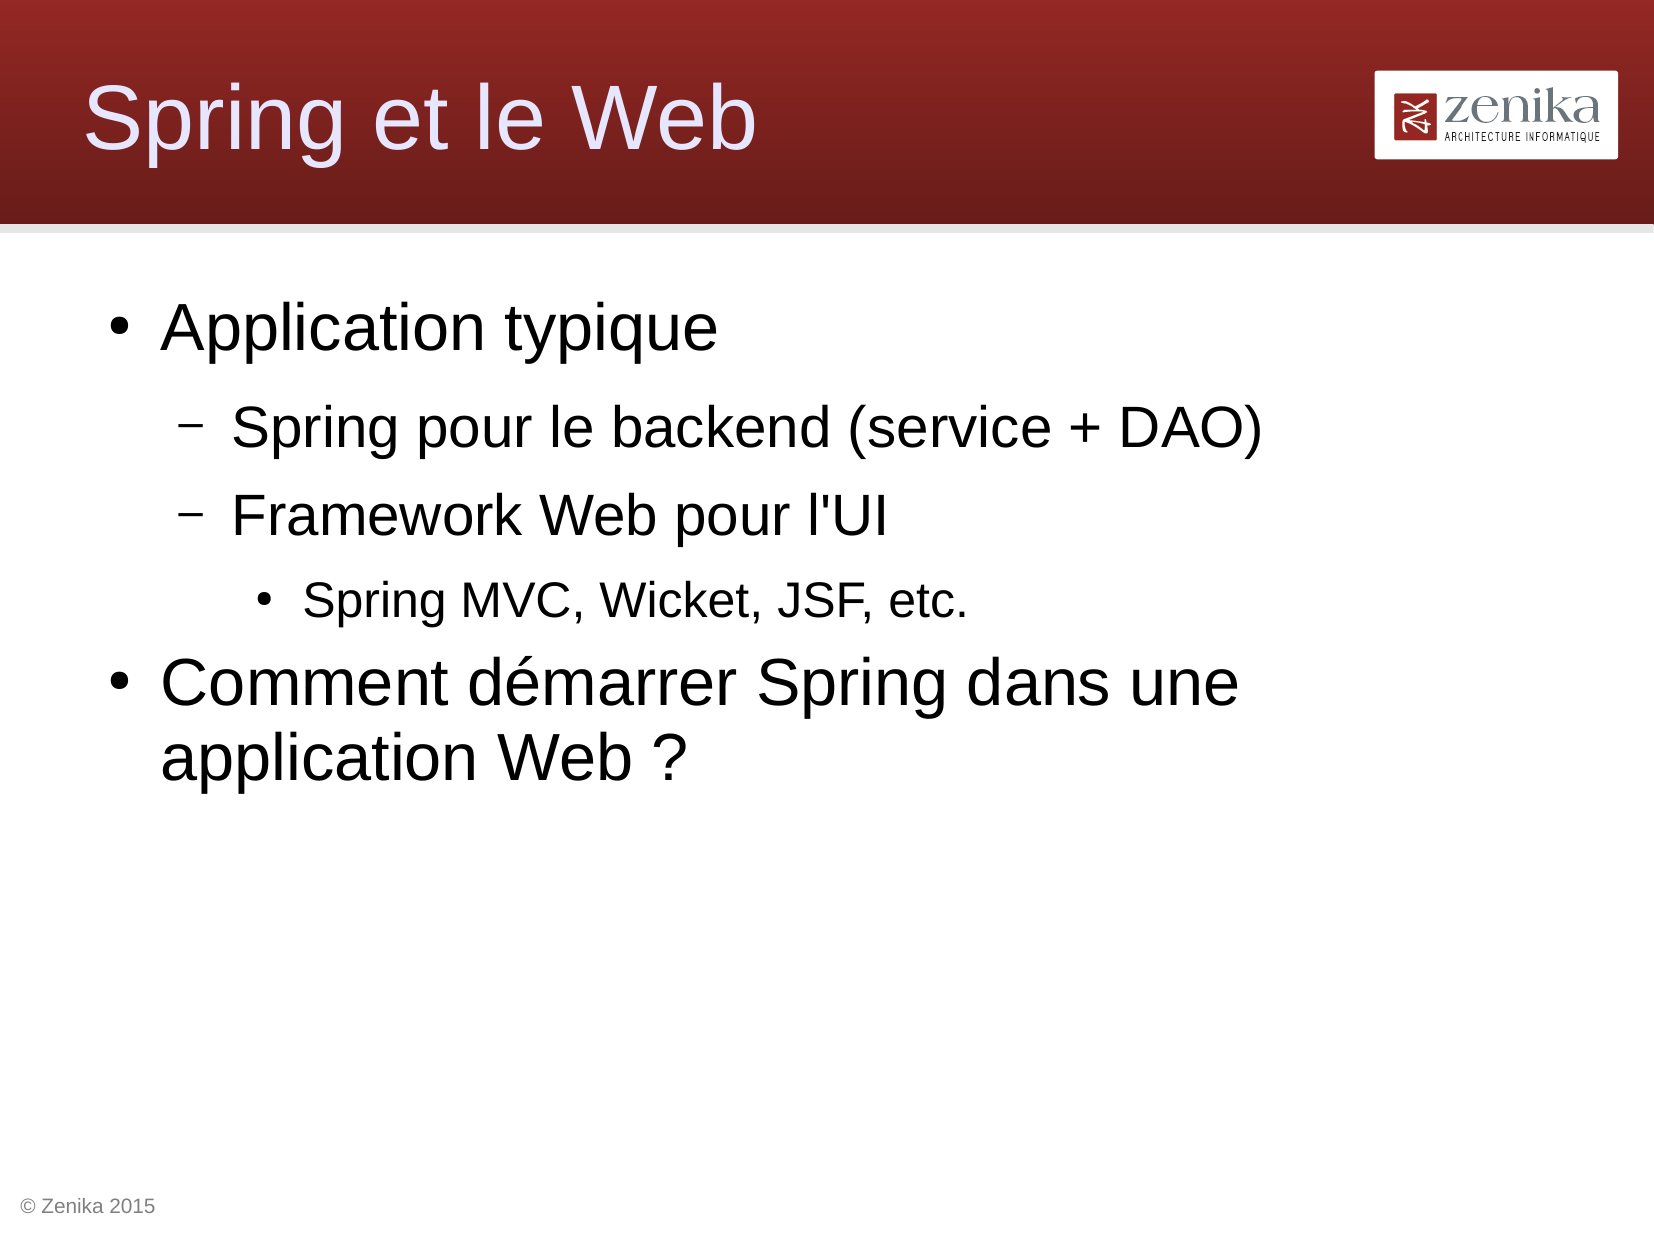

# Spring et le Web
Application typique
Spring pour le backend (service + DAO)
Framework Web pour l'UI
Spring MVC, Wicket, JSF, etc.
Comment démarrer Spring dans une application Web ?